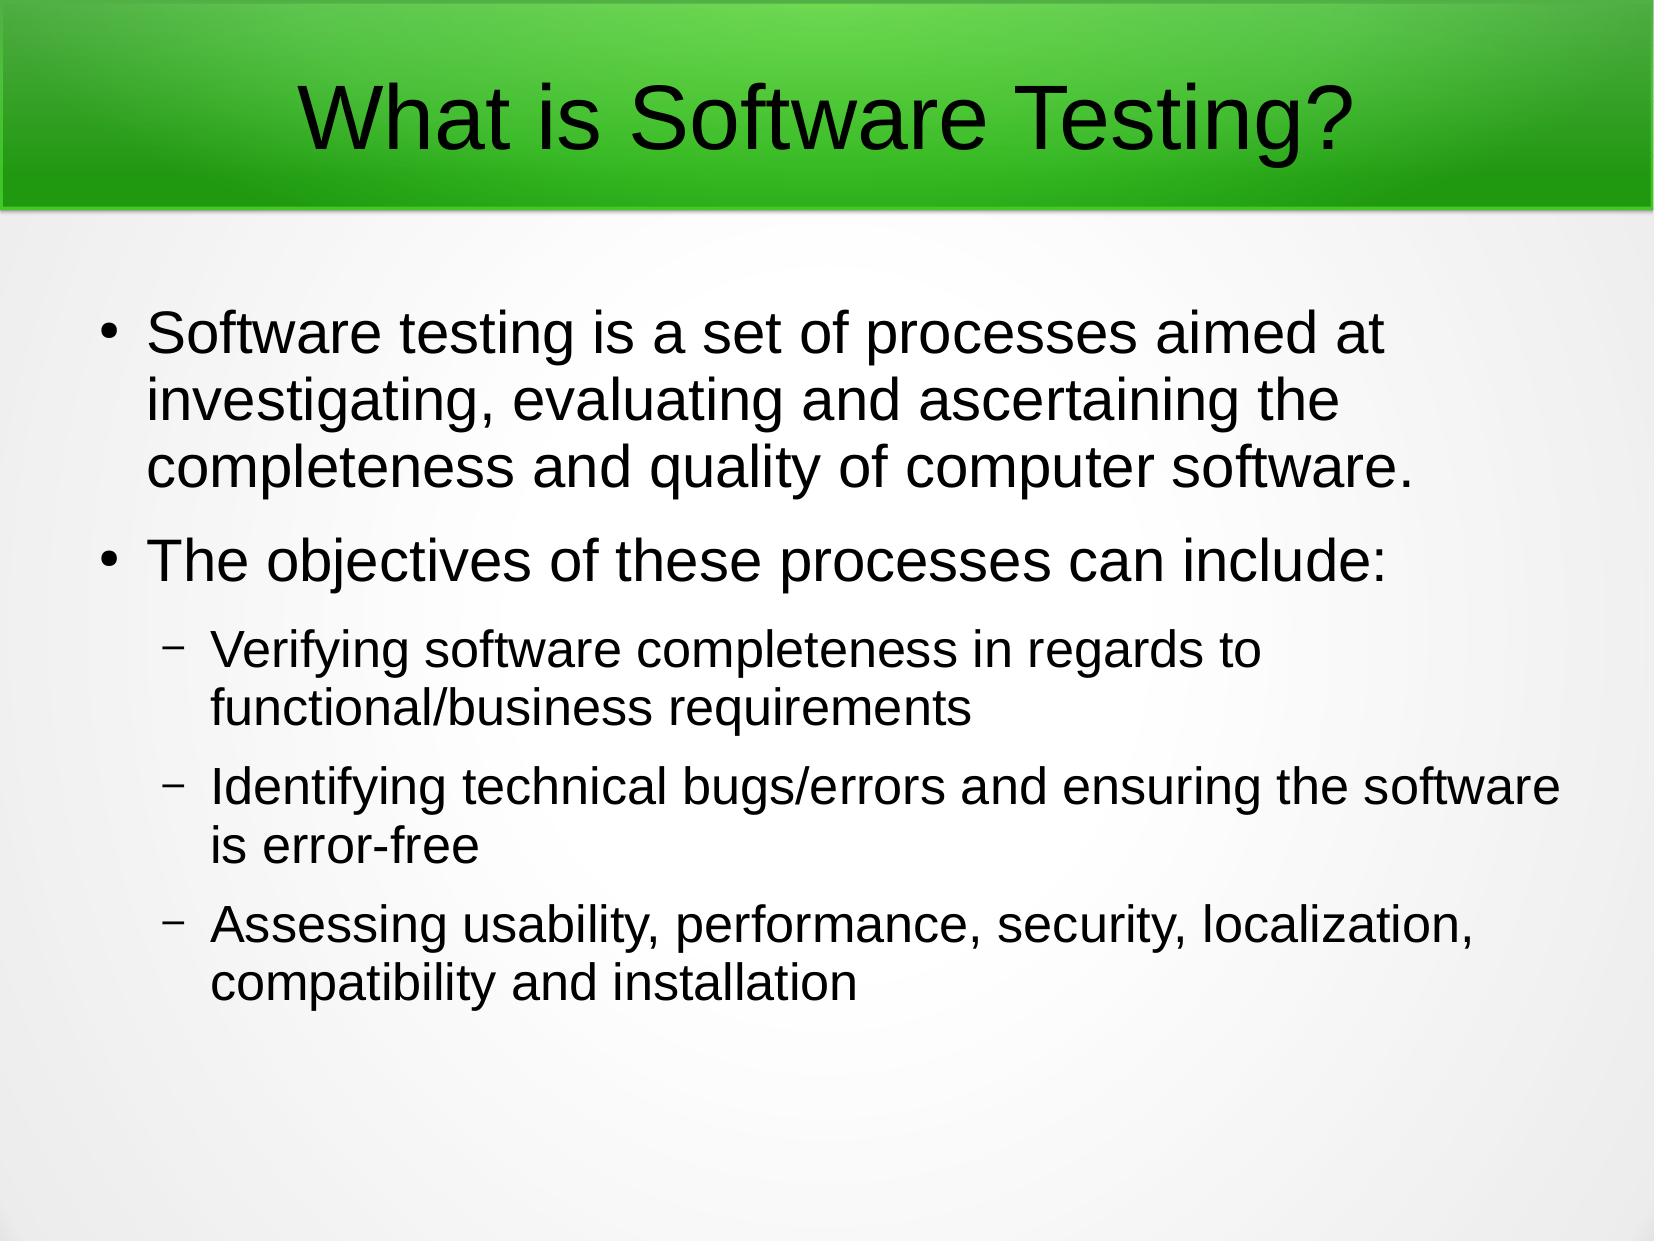

# What is Software Testing?
Software testing is a set of processes aimed at investigating, evaluating and ascertaining the completeness and quality of computer software.
The objectives of these processes can include:
Verifying software completeness in regards to functional/business requirements
Identifying technical bugs/errors and ensuring the software is error-free
Assessing usability, performance, security, localization, compatibility and installation